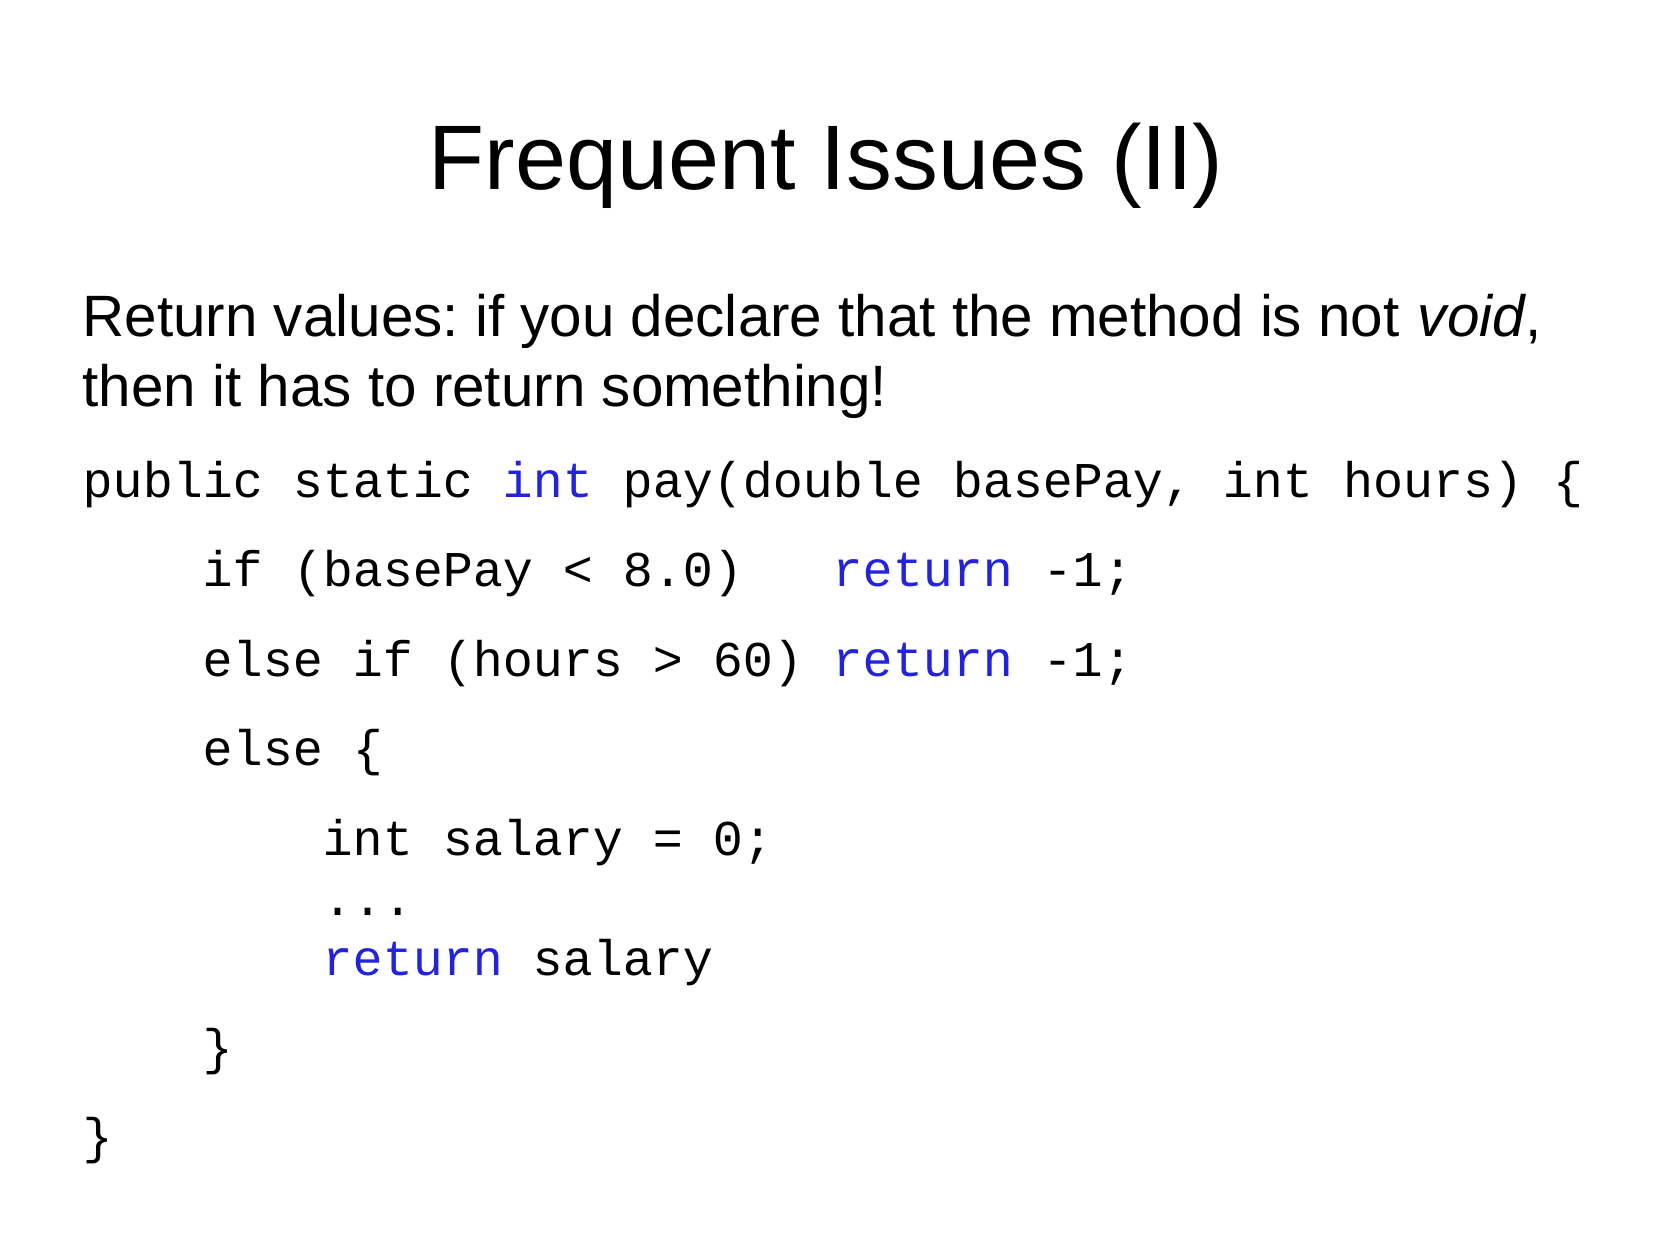

Frequent Issues (II)
# Return values: if you declare that the method is not void, then it has to return something!
public static int pay(double basePay, int hours) {
 if (basePay < 8.0) return -1;
 else if (hours > 60) return -1;
 else {
 int salary = 0;
 ...
 return salary
 }
}